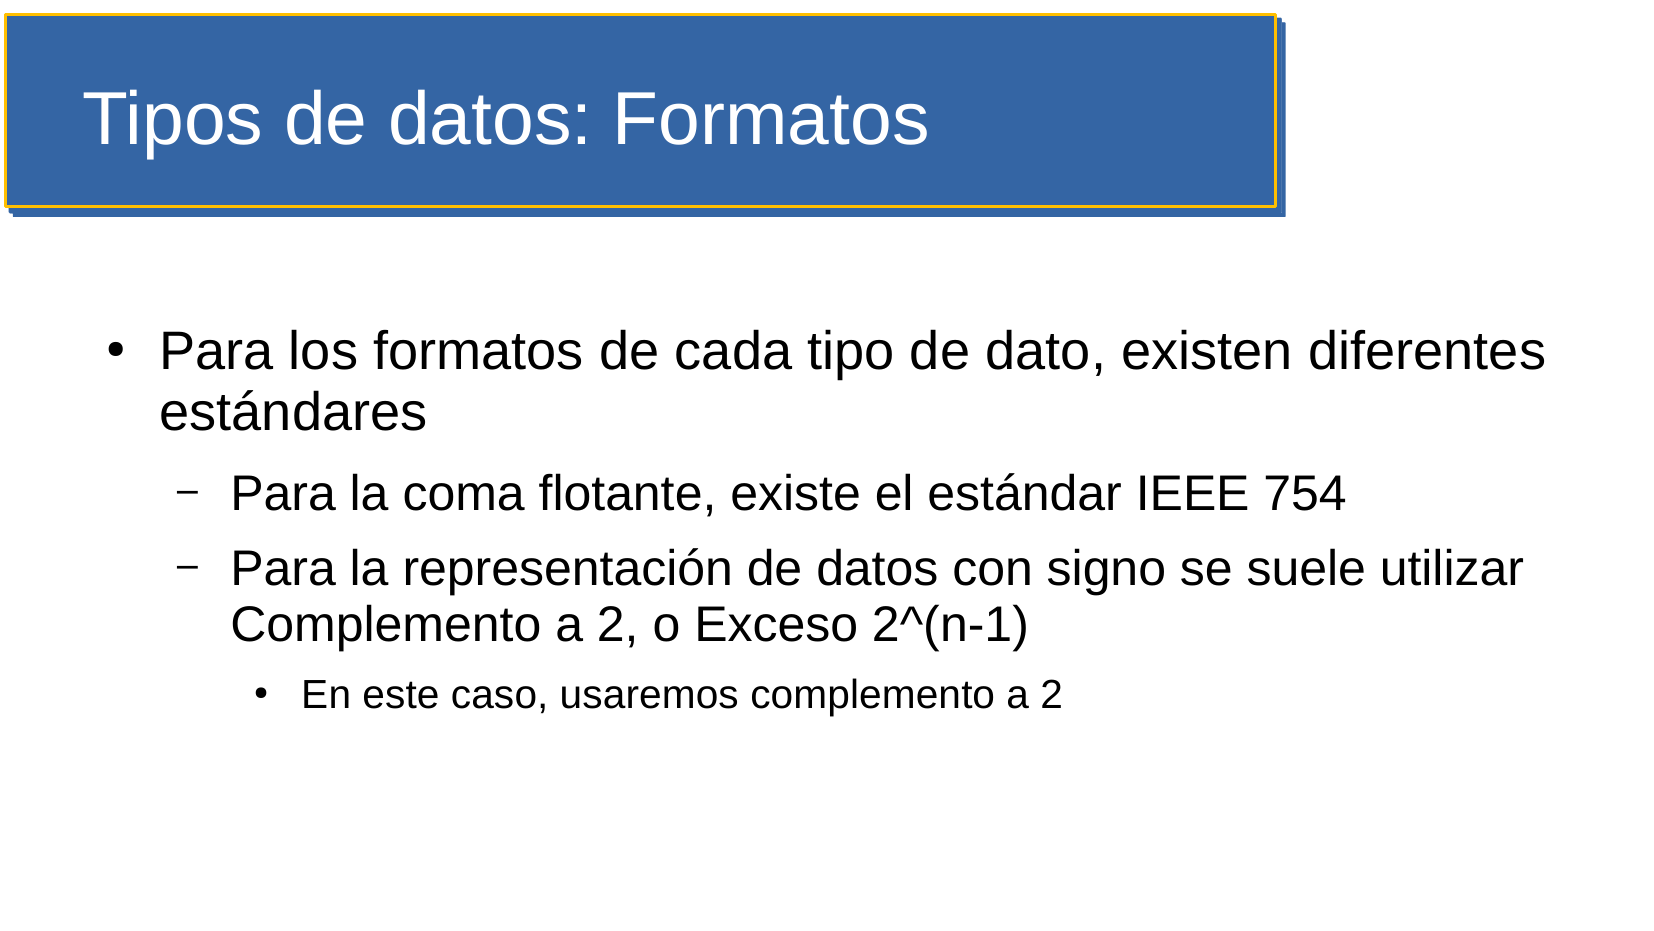

# Tipos de datos: Formatos
Para los formatos de cada tipo de dato, existen diferentes estándares
Para la coma flotante, existe el estándar IEEE 754
Para la representación de datos con signo se suele utilizar Complemento a 2, o Exceso 2^(n-1)
En este caso, usaremos complemento a 2